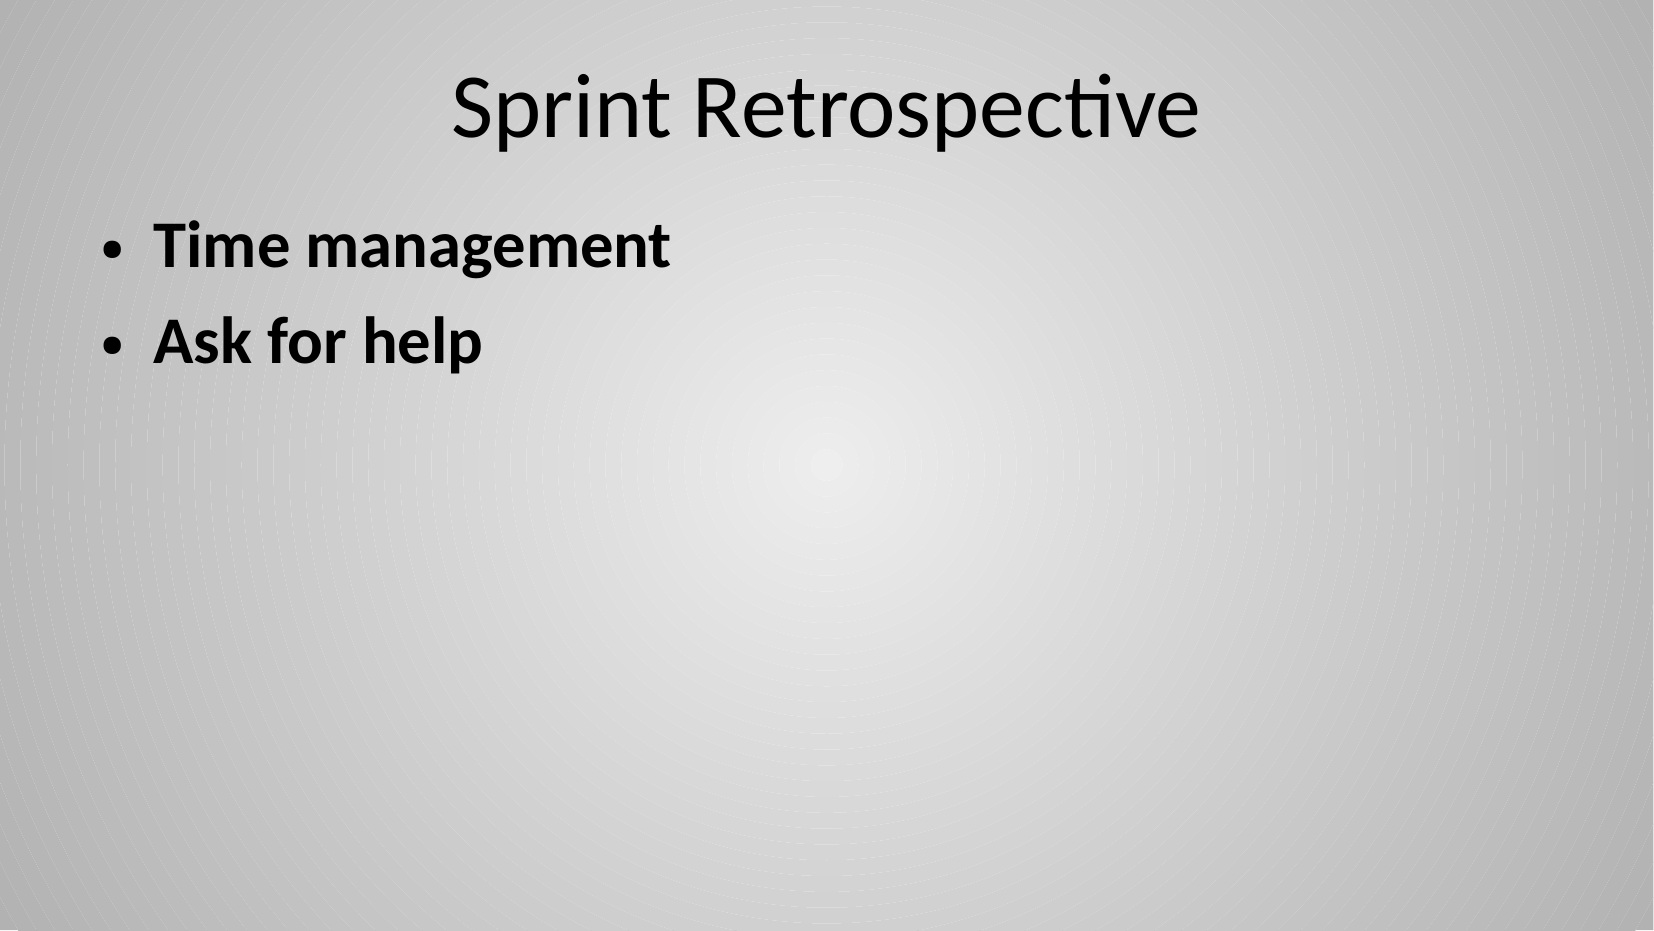

# Sprint Retrospective
Time management
Ask for help